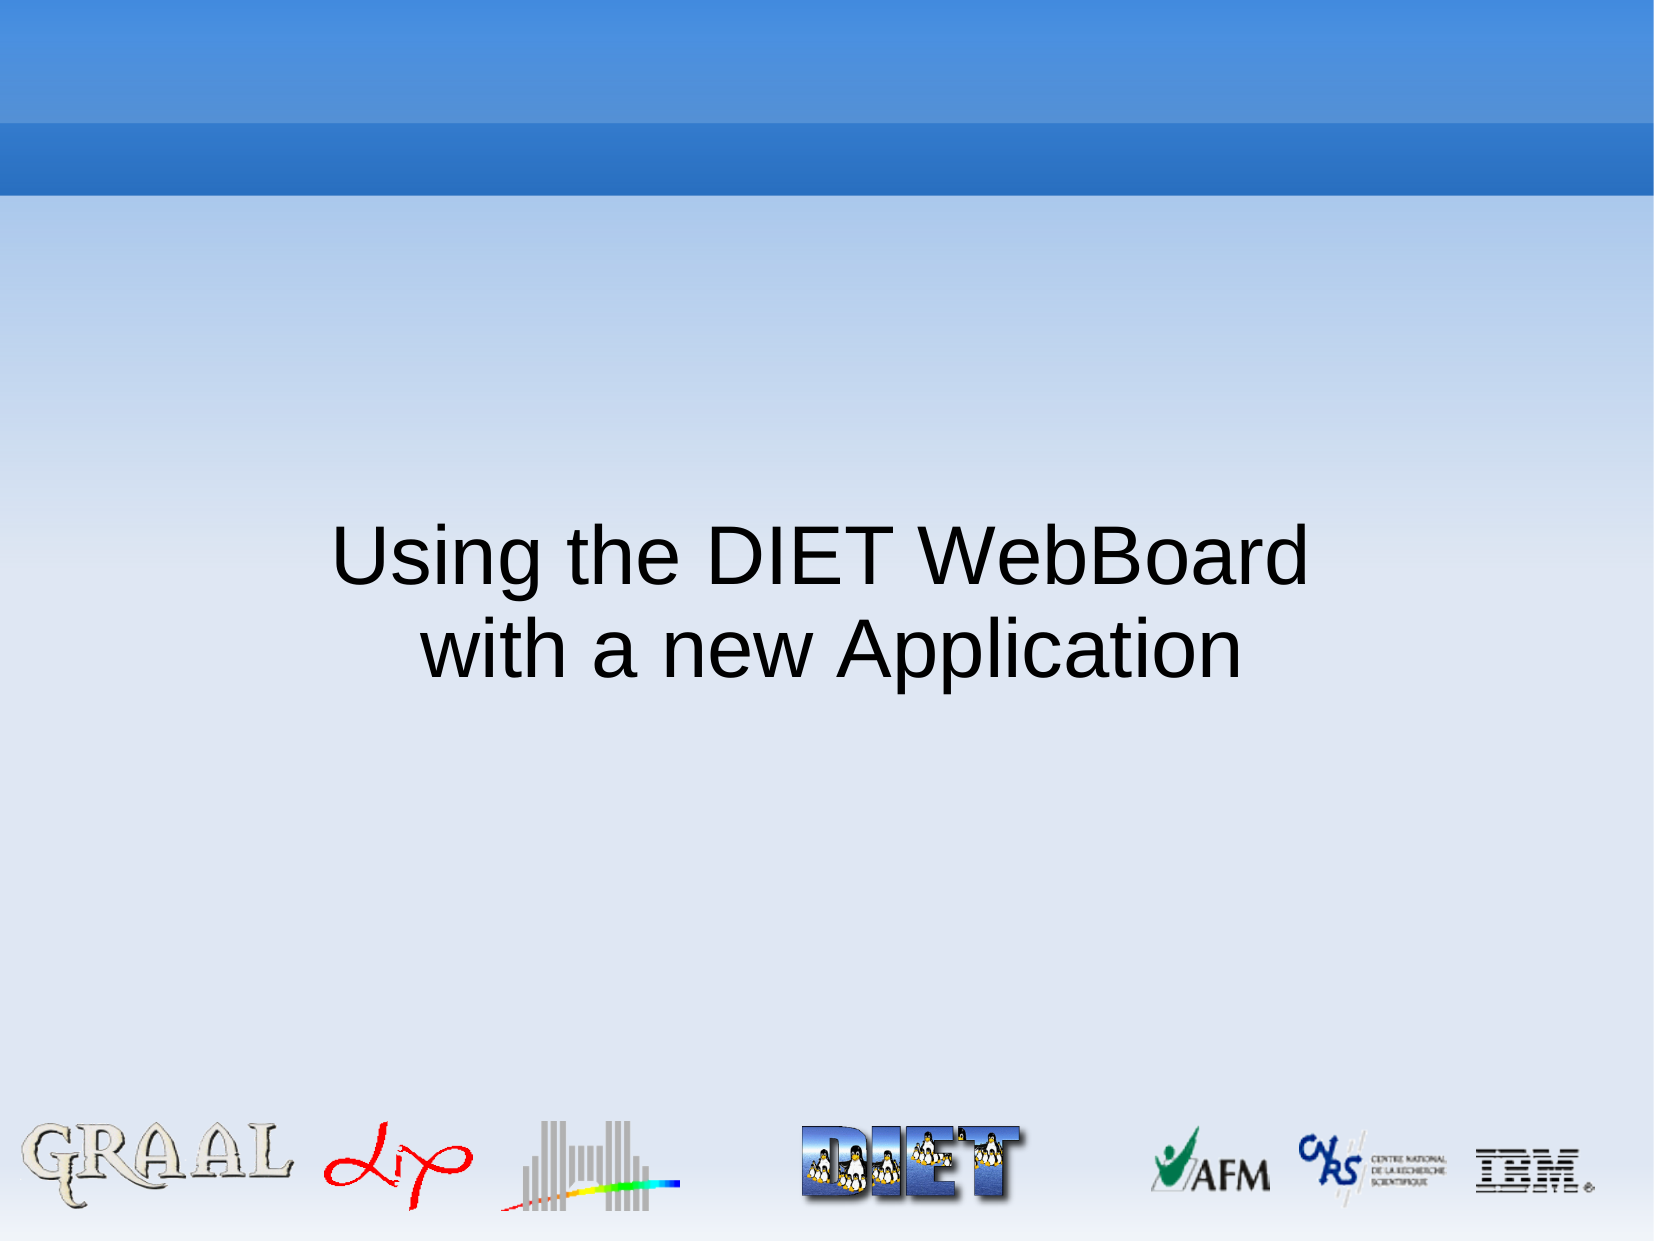

# Using the DIET WebBoard
with a new Application